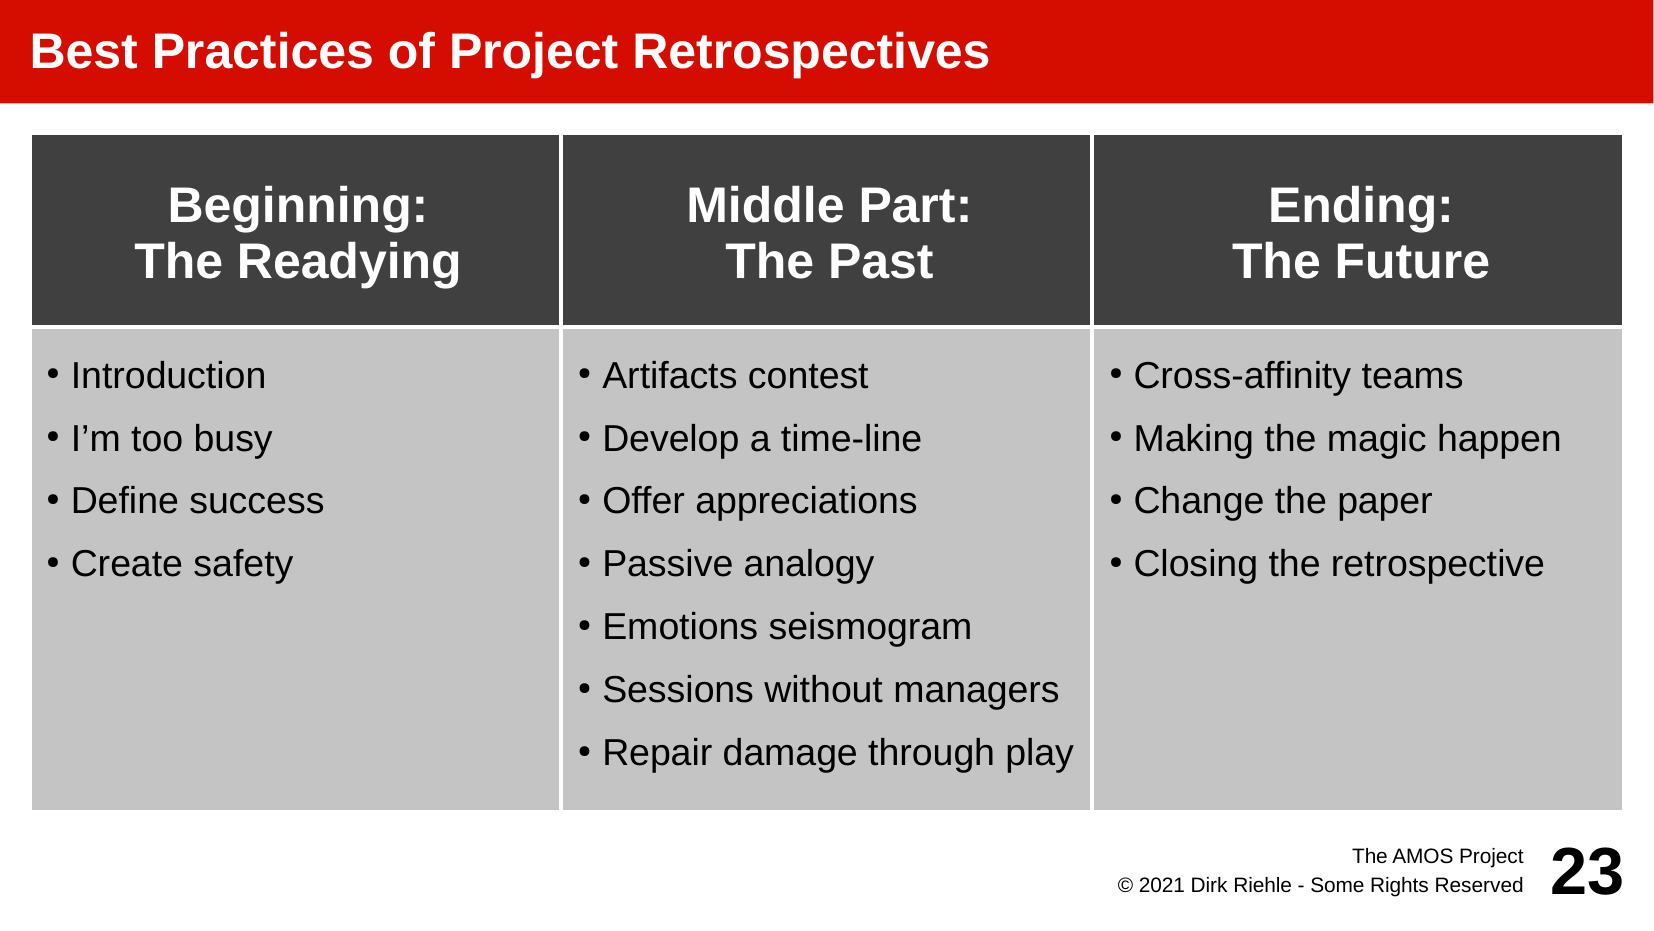

# Best Practices of Project Retrospectives
| Beginning: The Readying | Middle Part: The Past | Ending: The Future |
| --- | --- | --- |
| Introduction I’m too busy Define success Create safety | Artifacts contest Develop a time-line Offer appreciations Passive analogy Emotions seismogram Sessions without managers Repair damage through play | Cross-affinity teams Making the magic happen Change the paper Closing the retrospective |
The AMOS Project
23
© 2021 Dirk Riehle - Some Rights Reserved